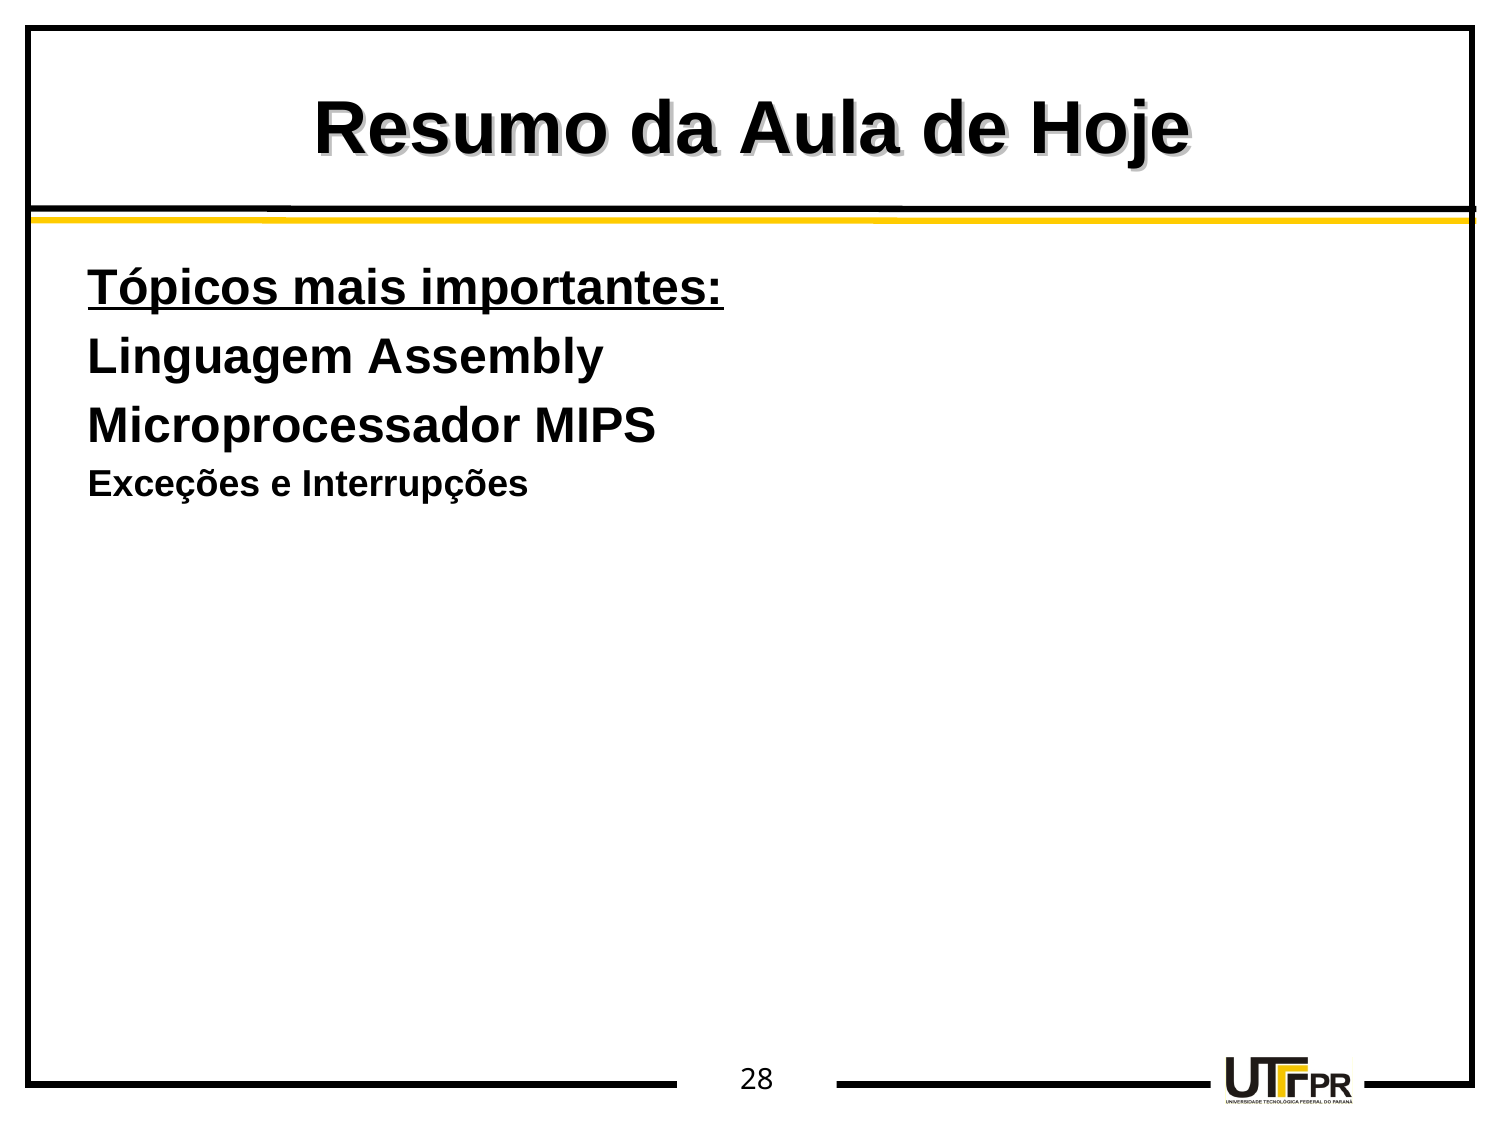

# Resumo da Aula de Hoje
Tópicos mais importantes:
Linguagem Assembly
Microprocessador MIPS
Exceções e Interrupções